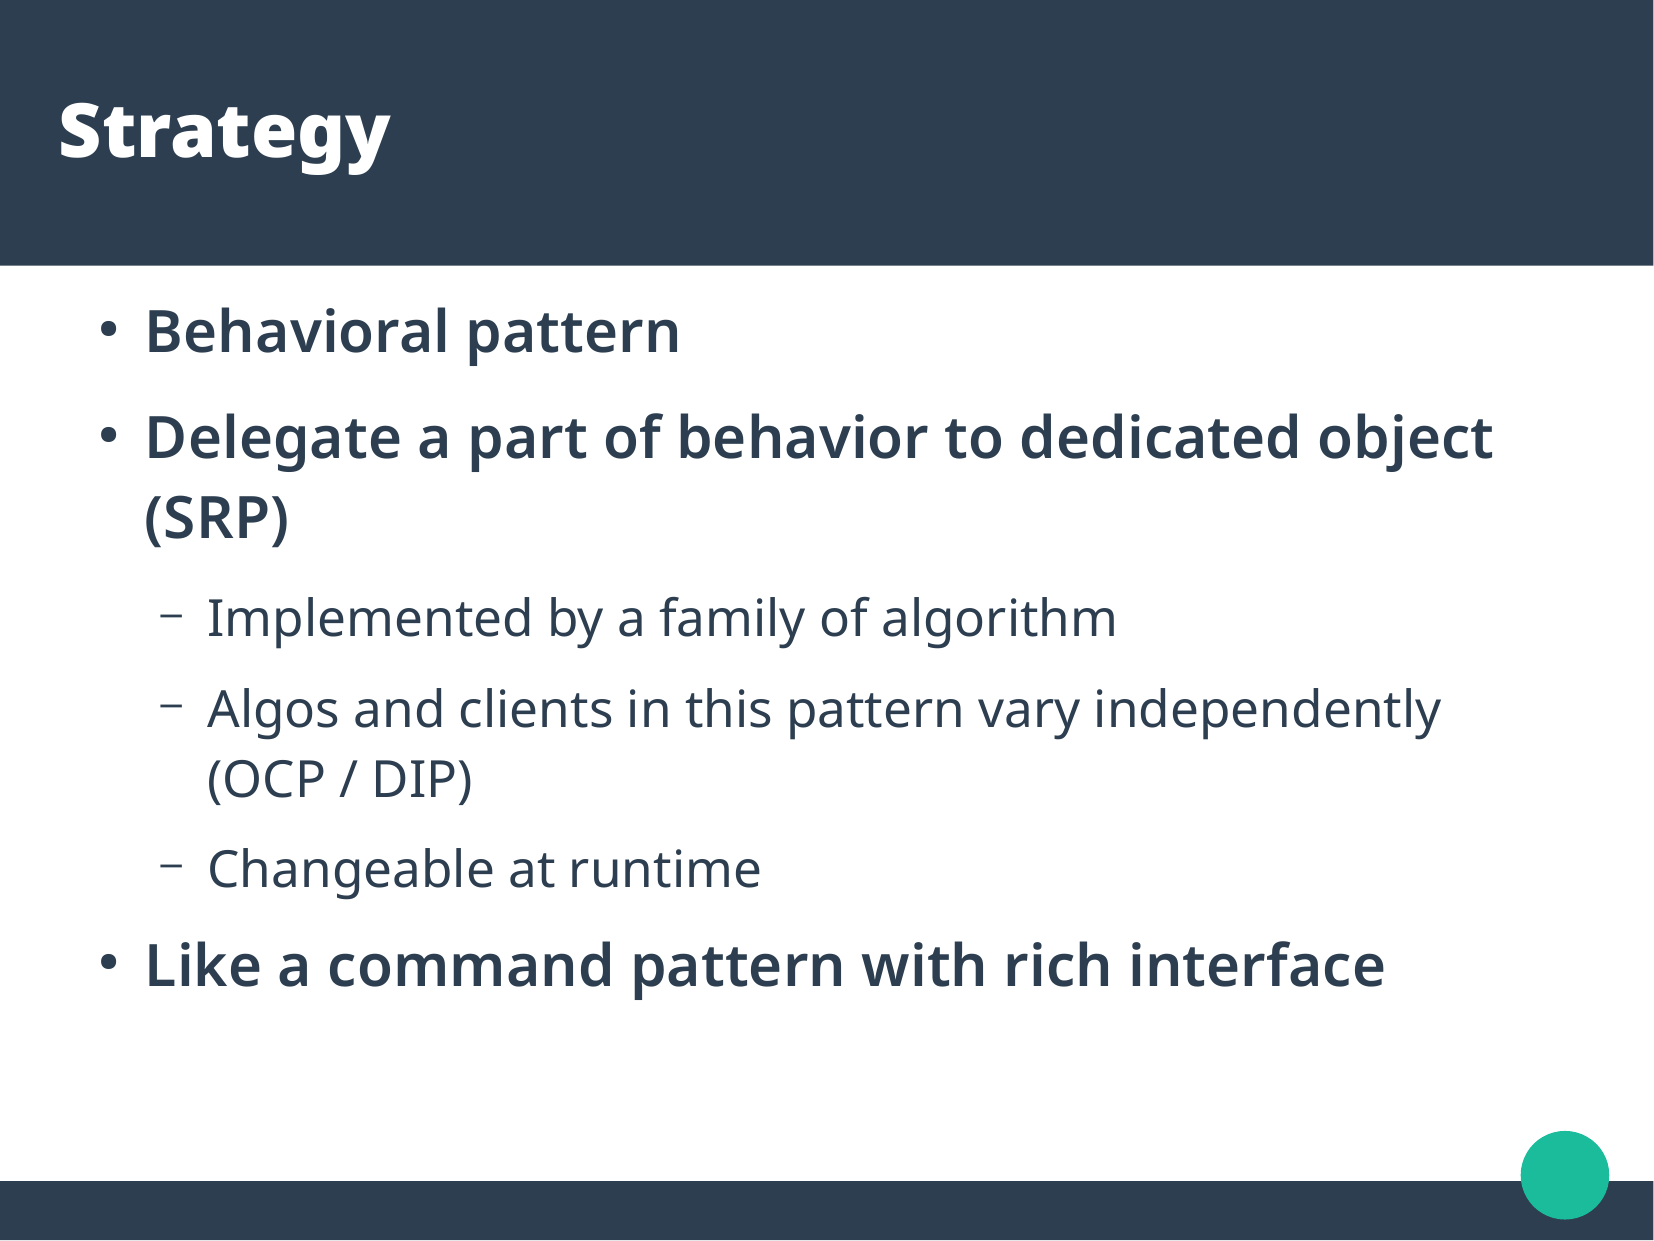

# Strategy
Behavioral pattern
Delegate a part of behavior to dedicated object (SRP)
Implemented by a family of algorithm
Algos and clients in this pattern vary independently (OCP / DIP)
Changeable at runtime
Like a command pattern with rich interface